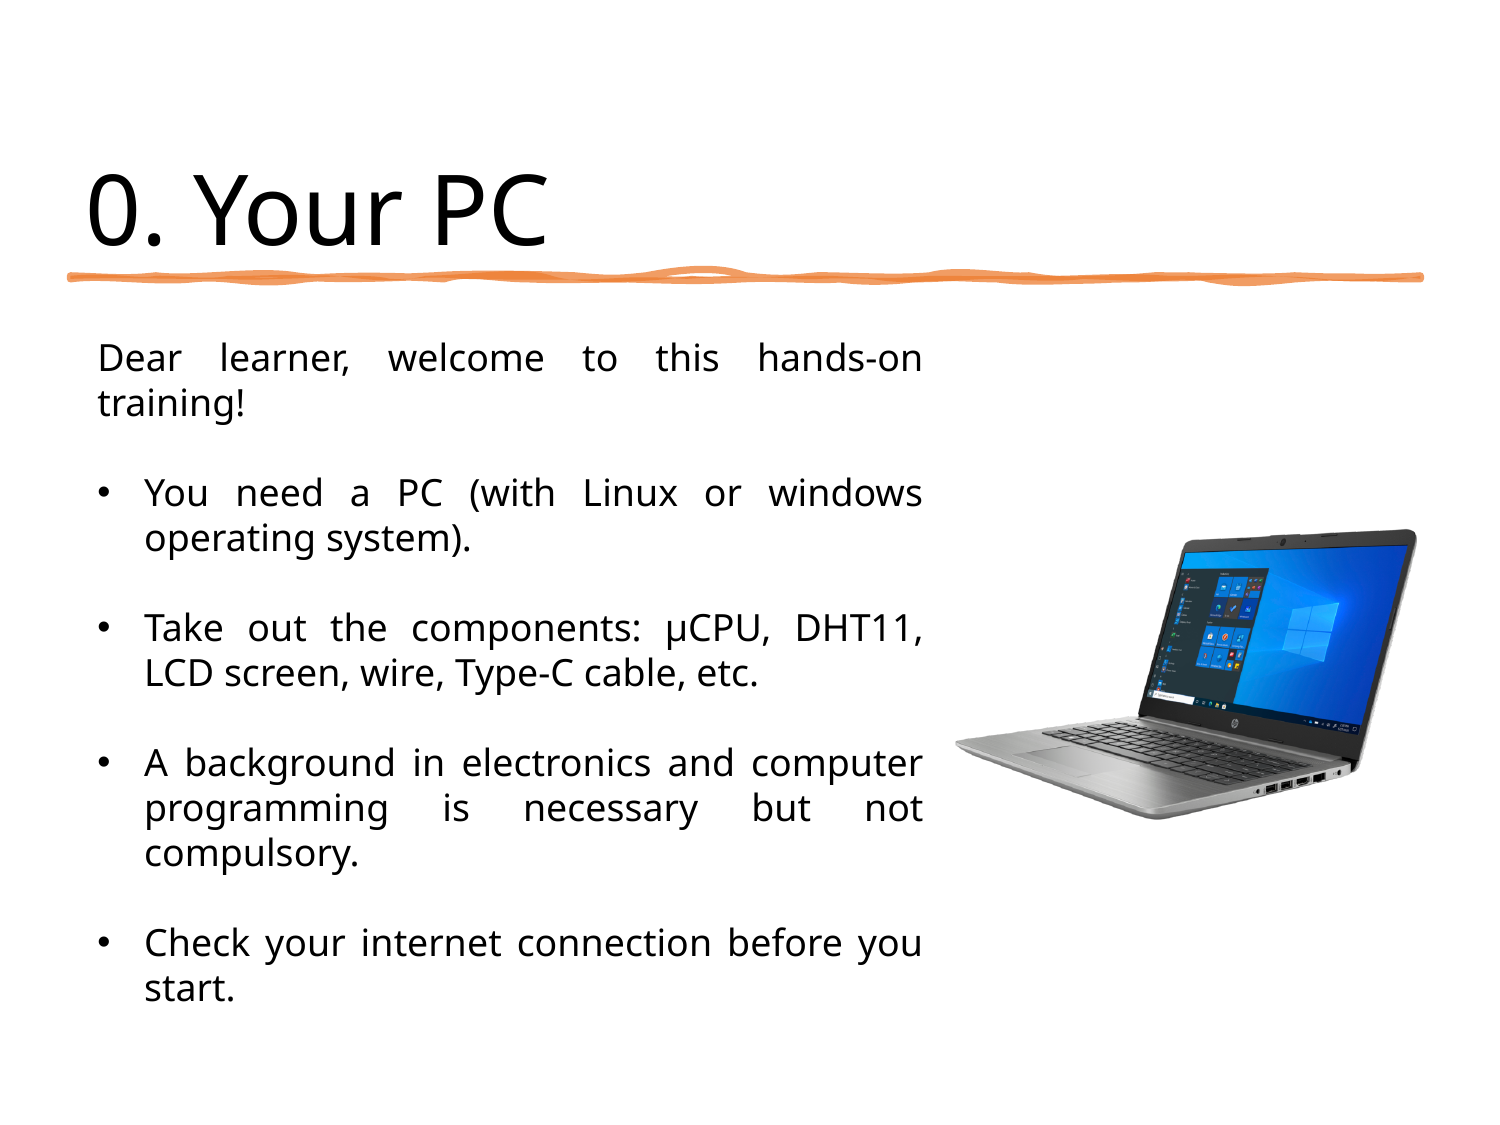

# 0. Your PC
Dear learner, welcome to this hands-on training!
You need a PC (with Linux or windows operating system).
Take out the components: µCPU, DHT11, LCD screen, wire, Type-C cable, etc.
A background in electronics and computer programming is necessary but not compulsory.
Check your internet connection before you start.